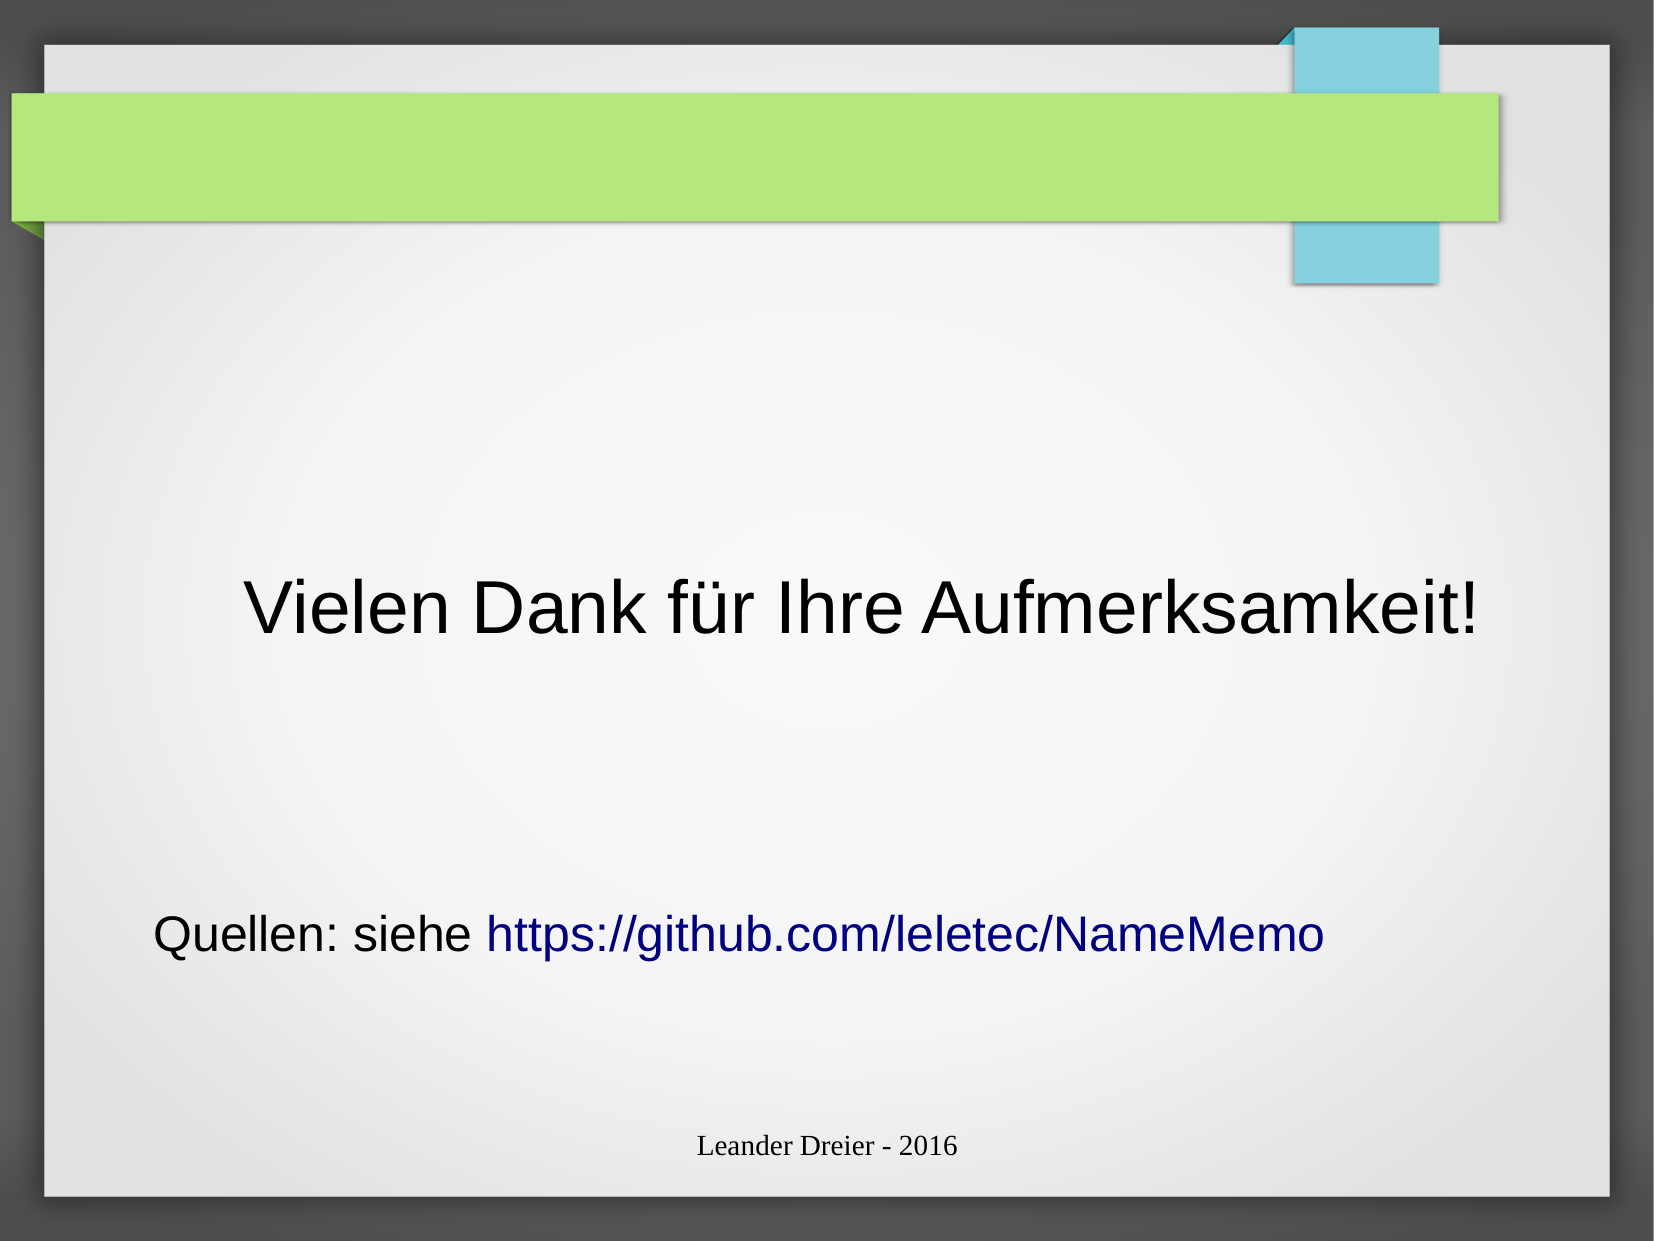

# Vielen Dank für Ihre Aufmerksamkeit!
Quellen: siehe https://github.com/leletec/NameMemo
Leander Dreier - 2016